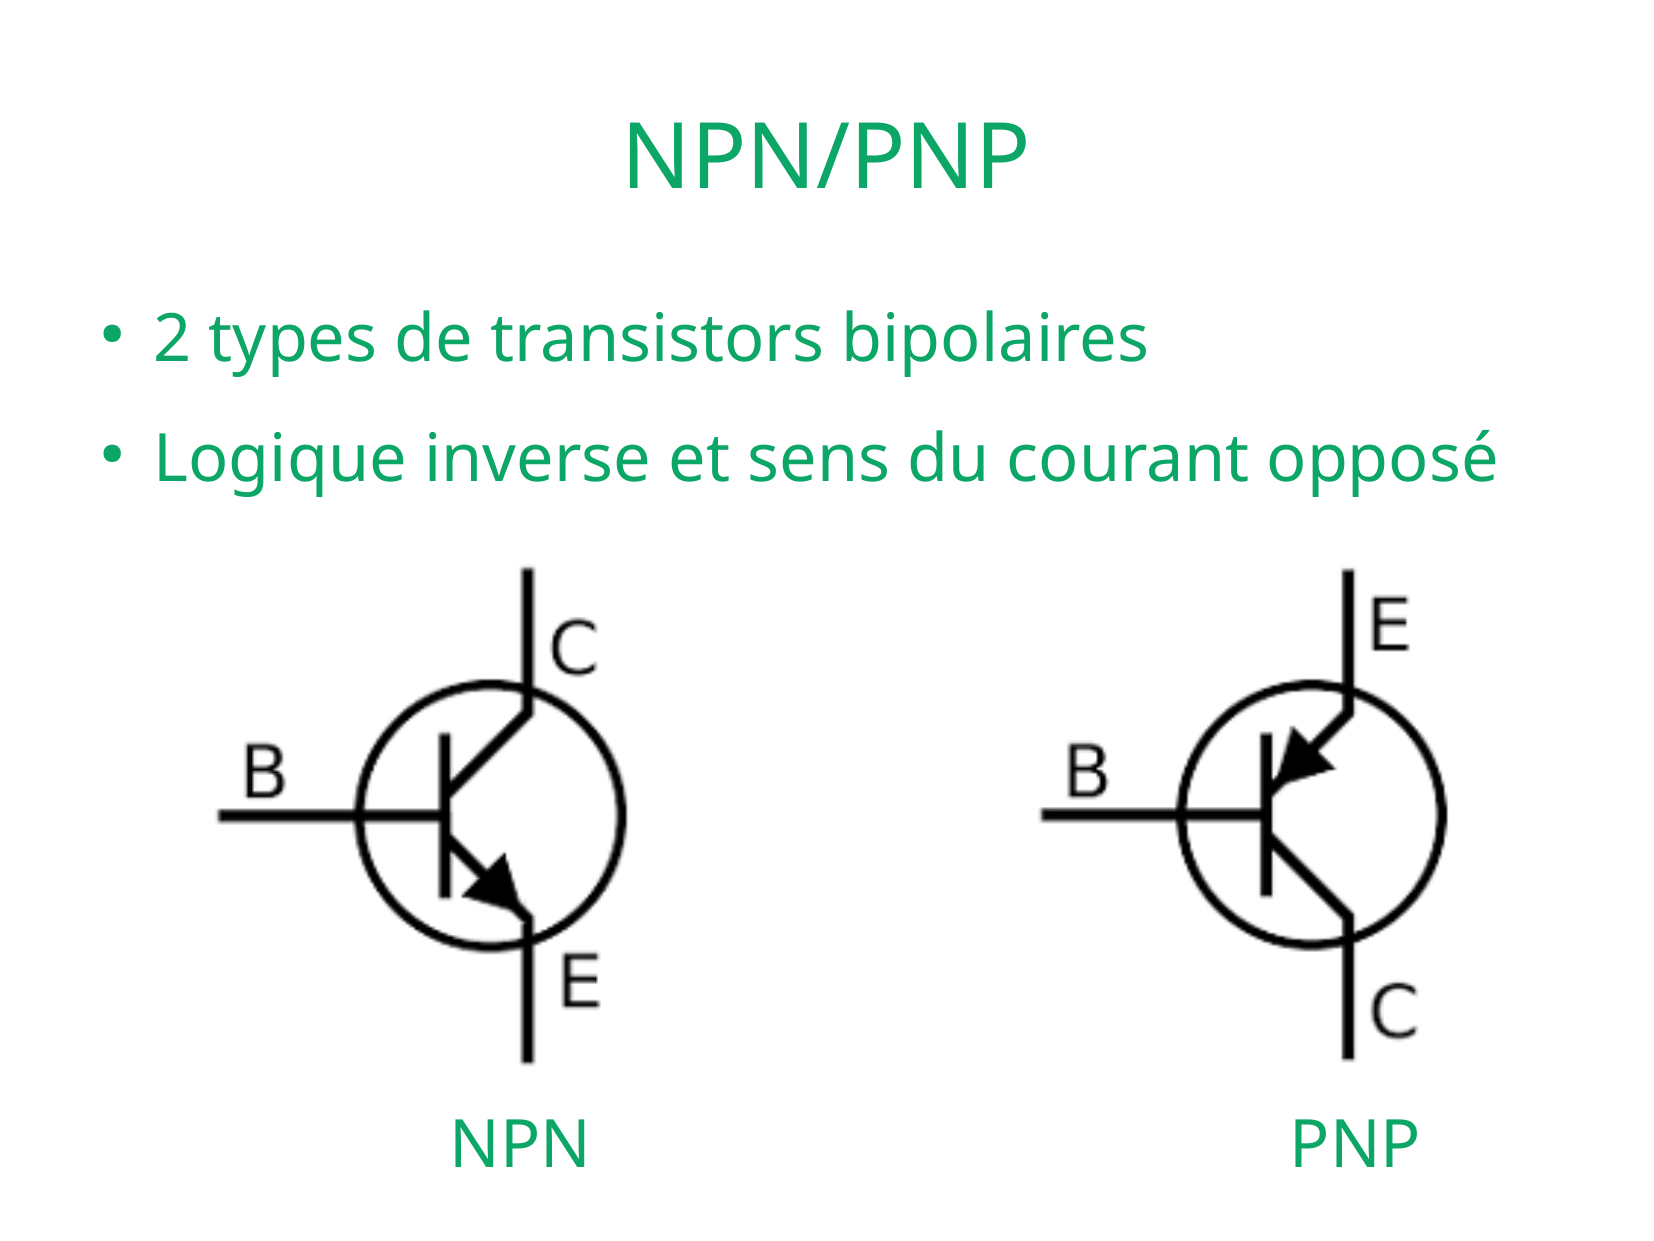

# NPN/PNP
2 types de transistors bipolaires
Logique inverse et sens du courant opposé
NPN
PNP